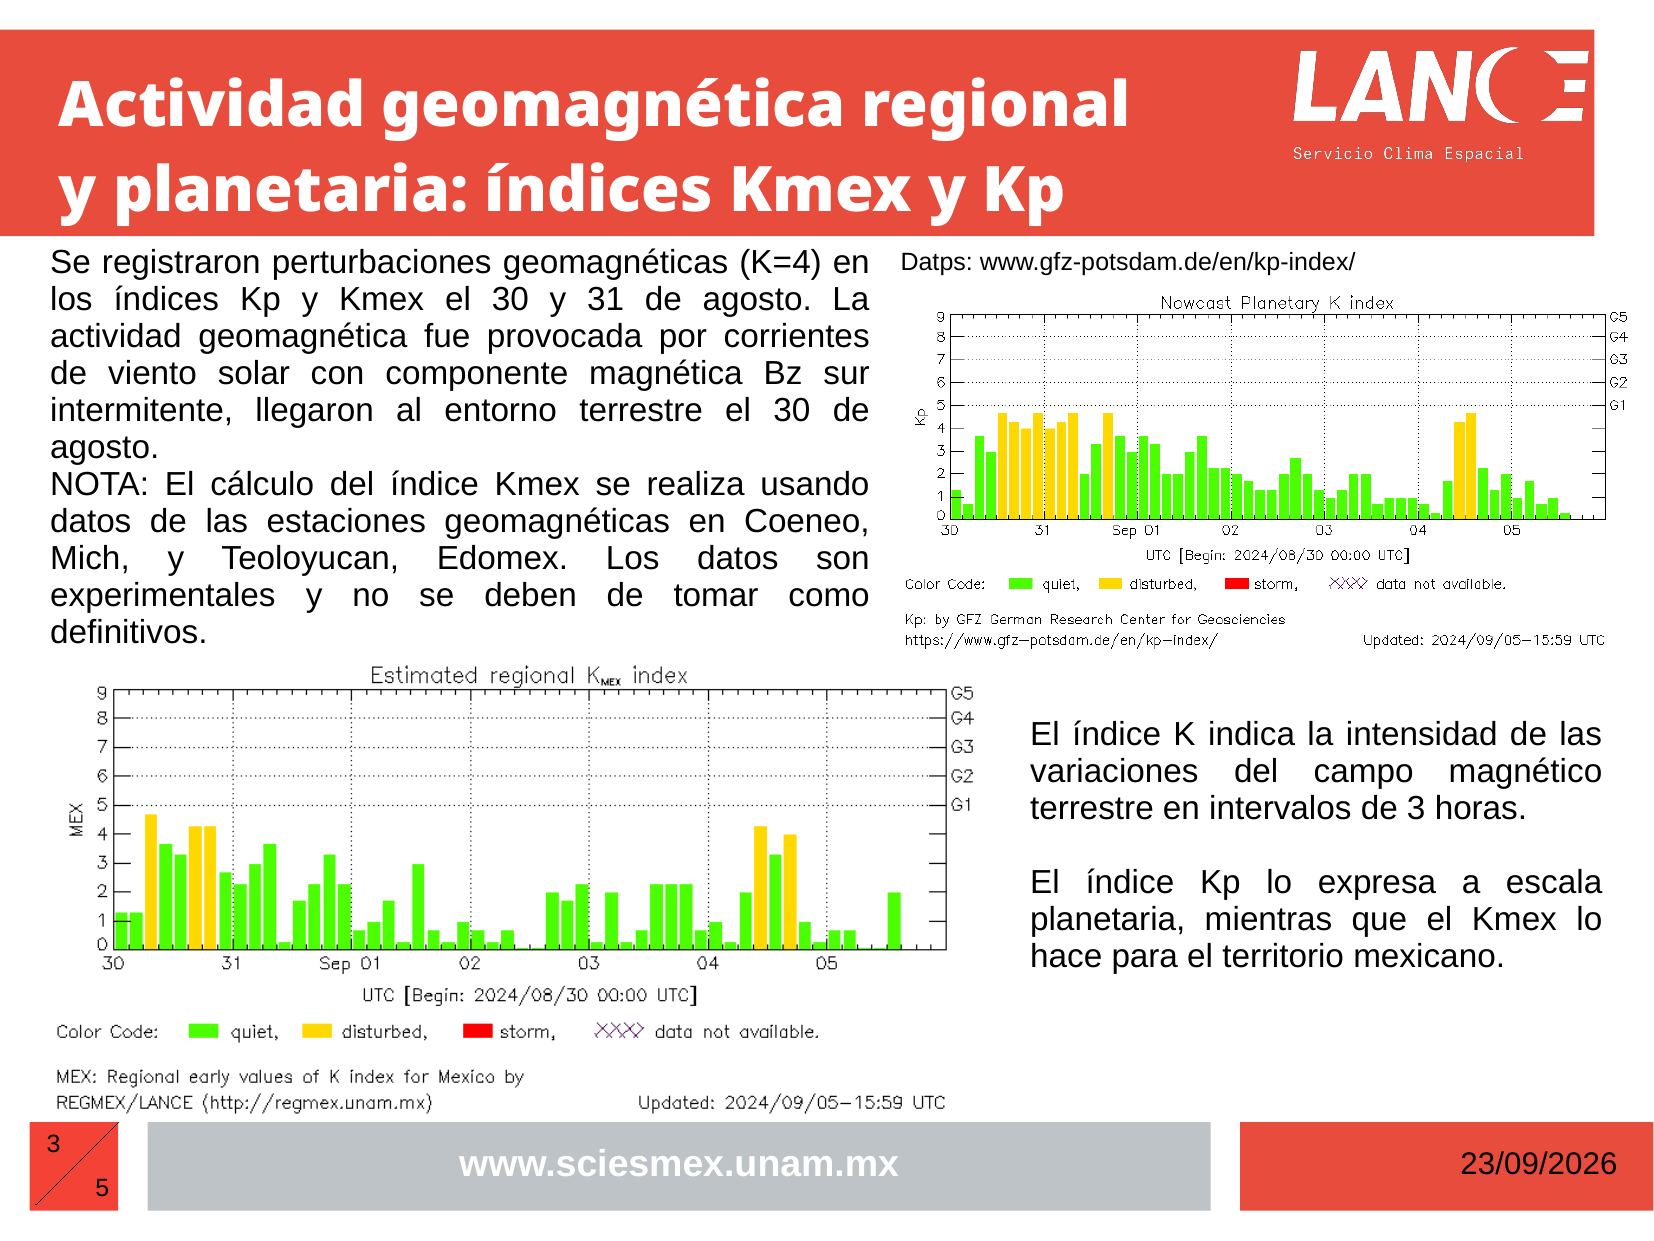

# Actividad geomagnética regional y planetaria: índices Kmex y Kp
Se registraron perturbaciones geomagnéticas (K=4) en los índices Kp y Kmex el 30 y 31 de agosto. La actividad geomagnética fue provocada por corrientes de viento solar con componente magnética Bz sur intermitente, llegaron al entorno terrestre el 30 de agosto.
NOTA: El cálculo del índice Kmex se realiza usando datos de las estaciones geomagnéticas en Coeneo, Mich, y Teoloyucan, Edomex. Los datos son experimentales y no se deben de tomar como definitivos.
Datps: www.gfz-potsdam.de/en/kp-index/
El índice K indica la intensidad de las variaciones del campo magnético terrestre en intervalos de 3 horas.
El índice Kp lo expresa a escala planetaria, mientras que el Kmex lo hace para el territorio mexicano.
www.sciesmex.unam.mx
5